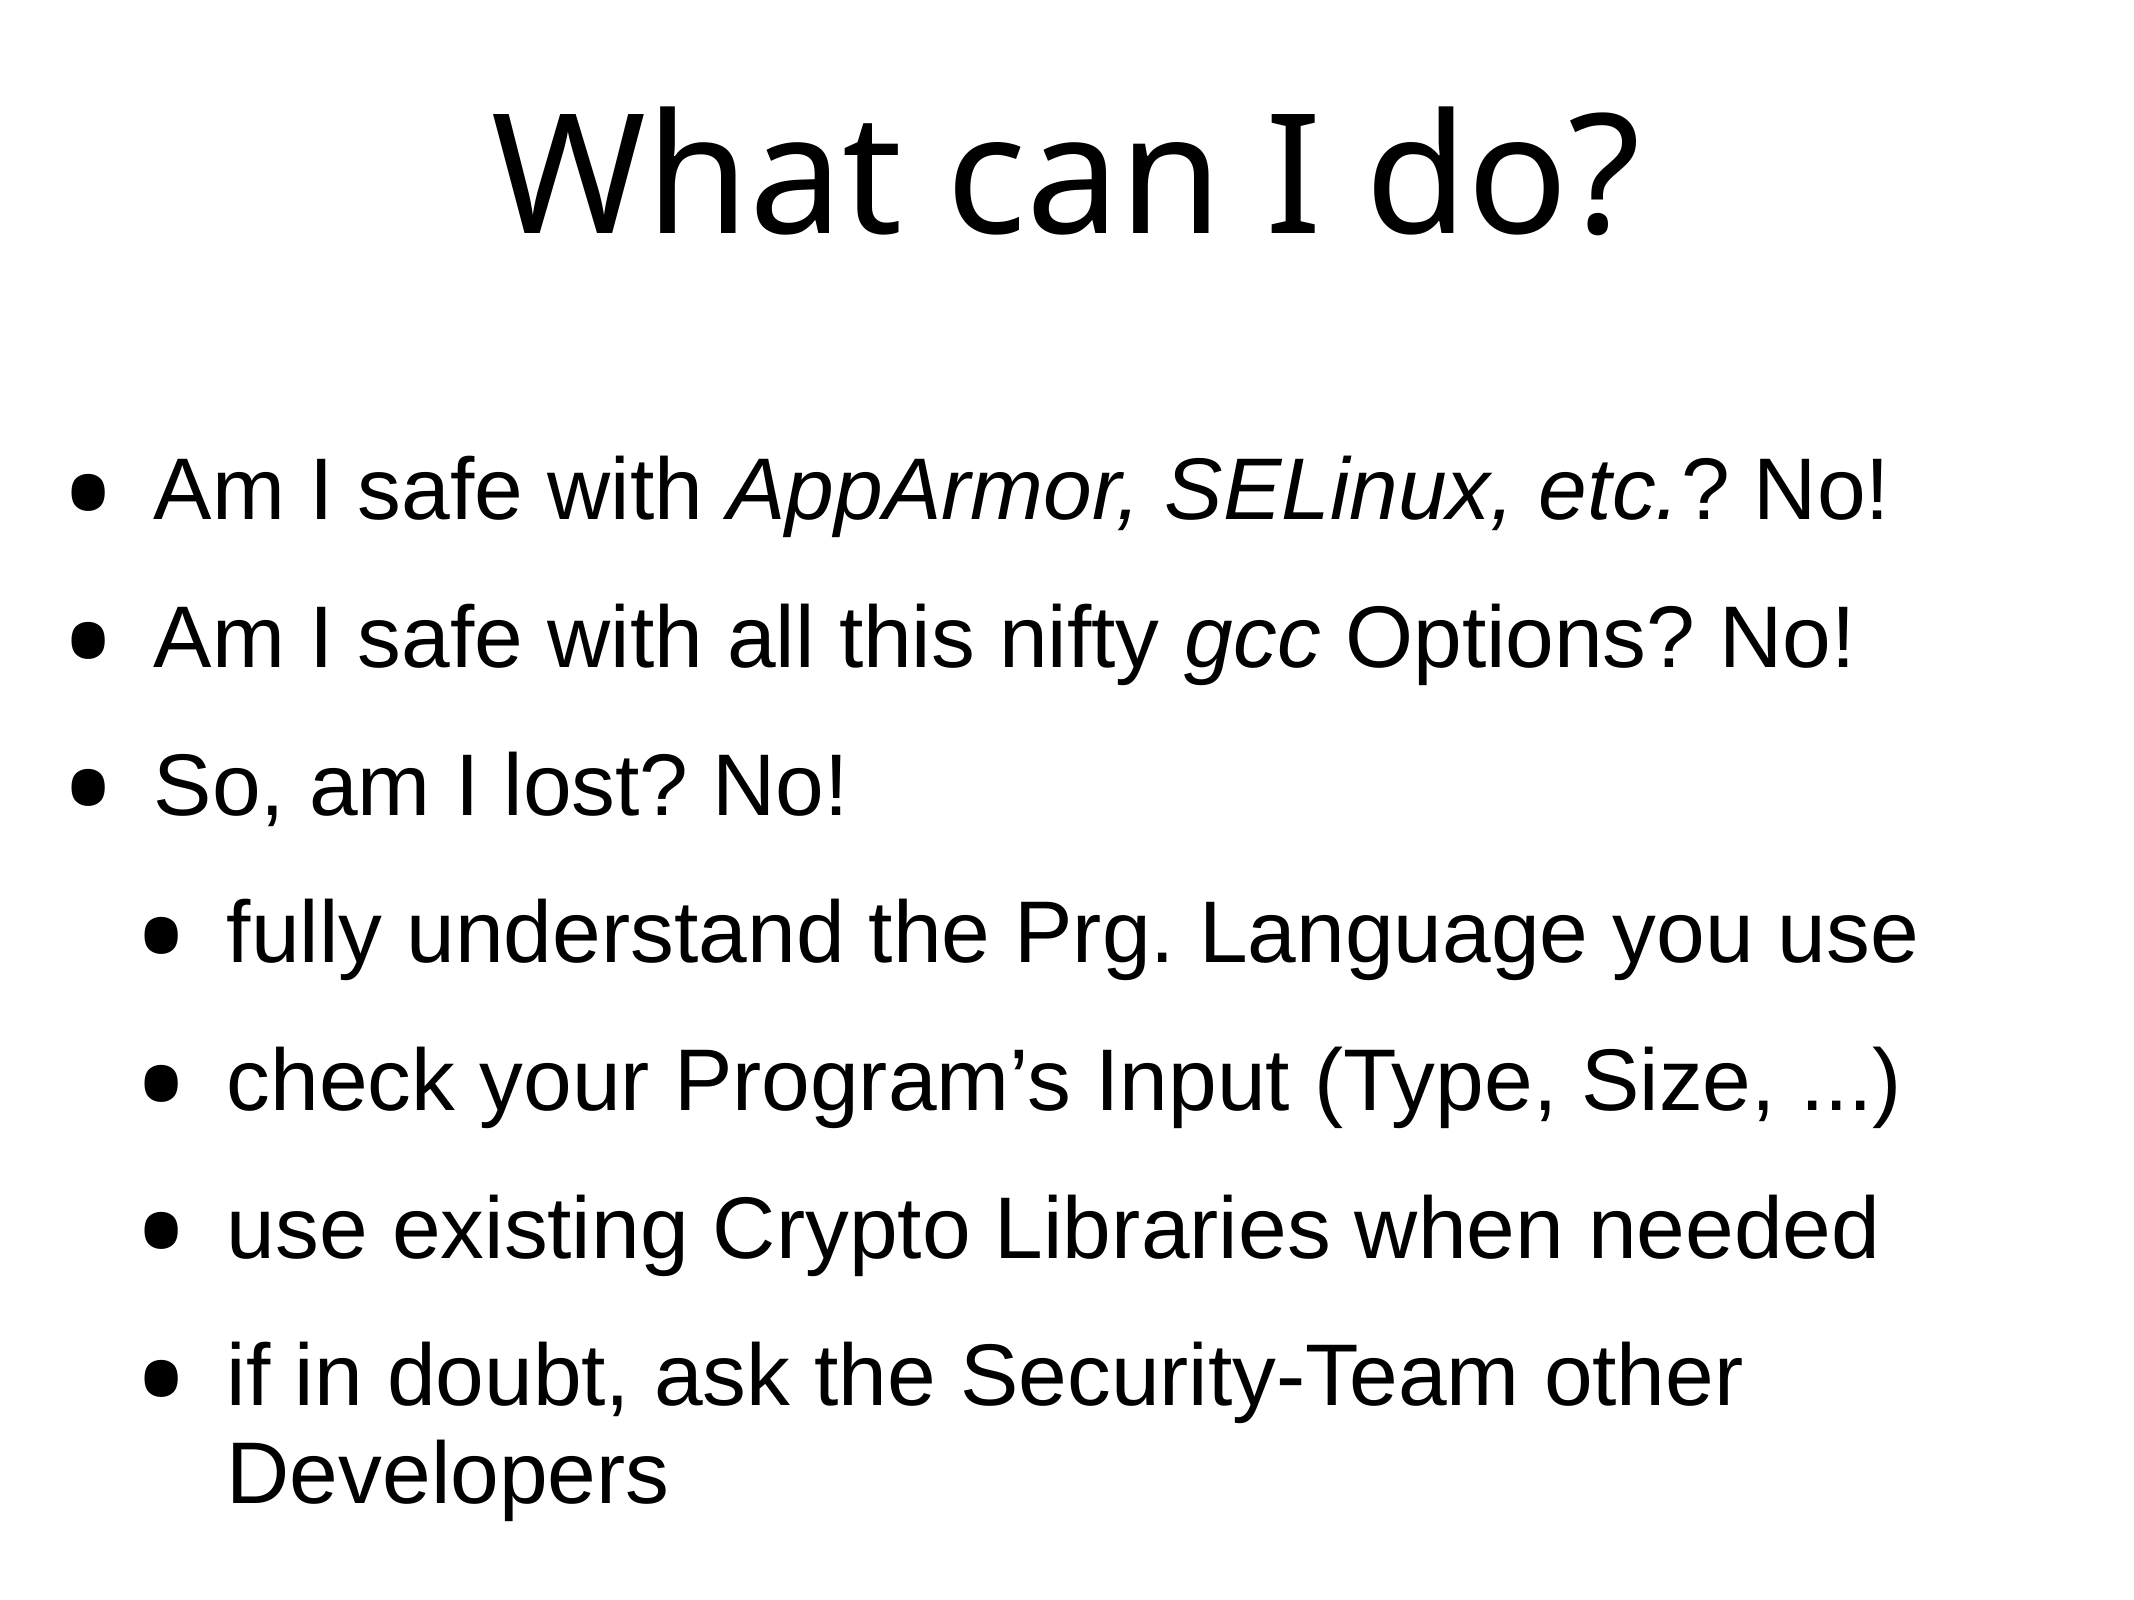

# What can I do?
Am I safe with AppArmor, SELinux, etc.? No!
Am I safe with all this nifty gcc Options? No!
So, am I lost? No!
fully understand the Prg. Language you use
check your Program’s Input (Type, Size, ...)
use existing Crypto Libraries when needed
if in doubt, ask the Security-Team other Developers